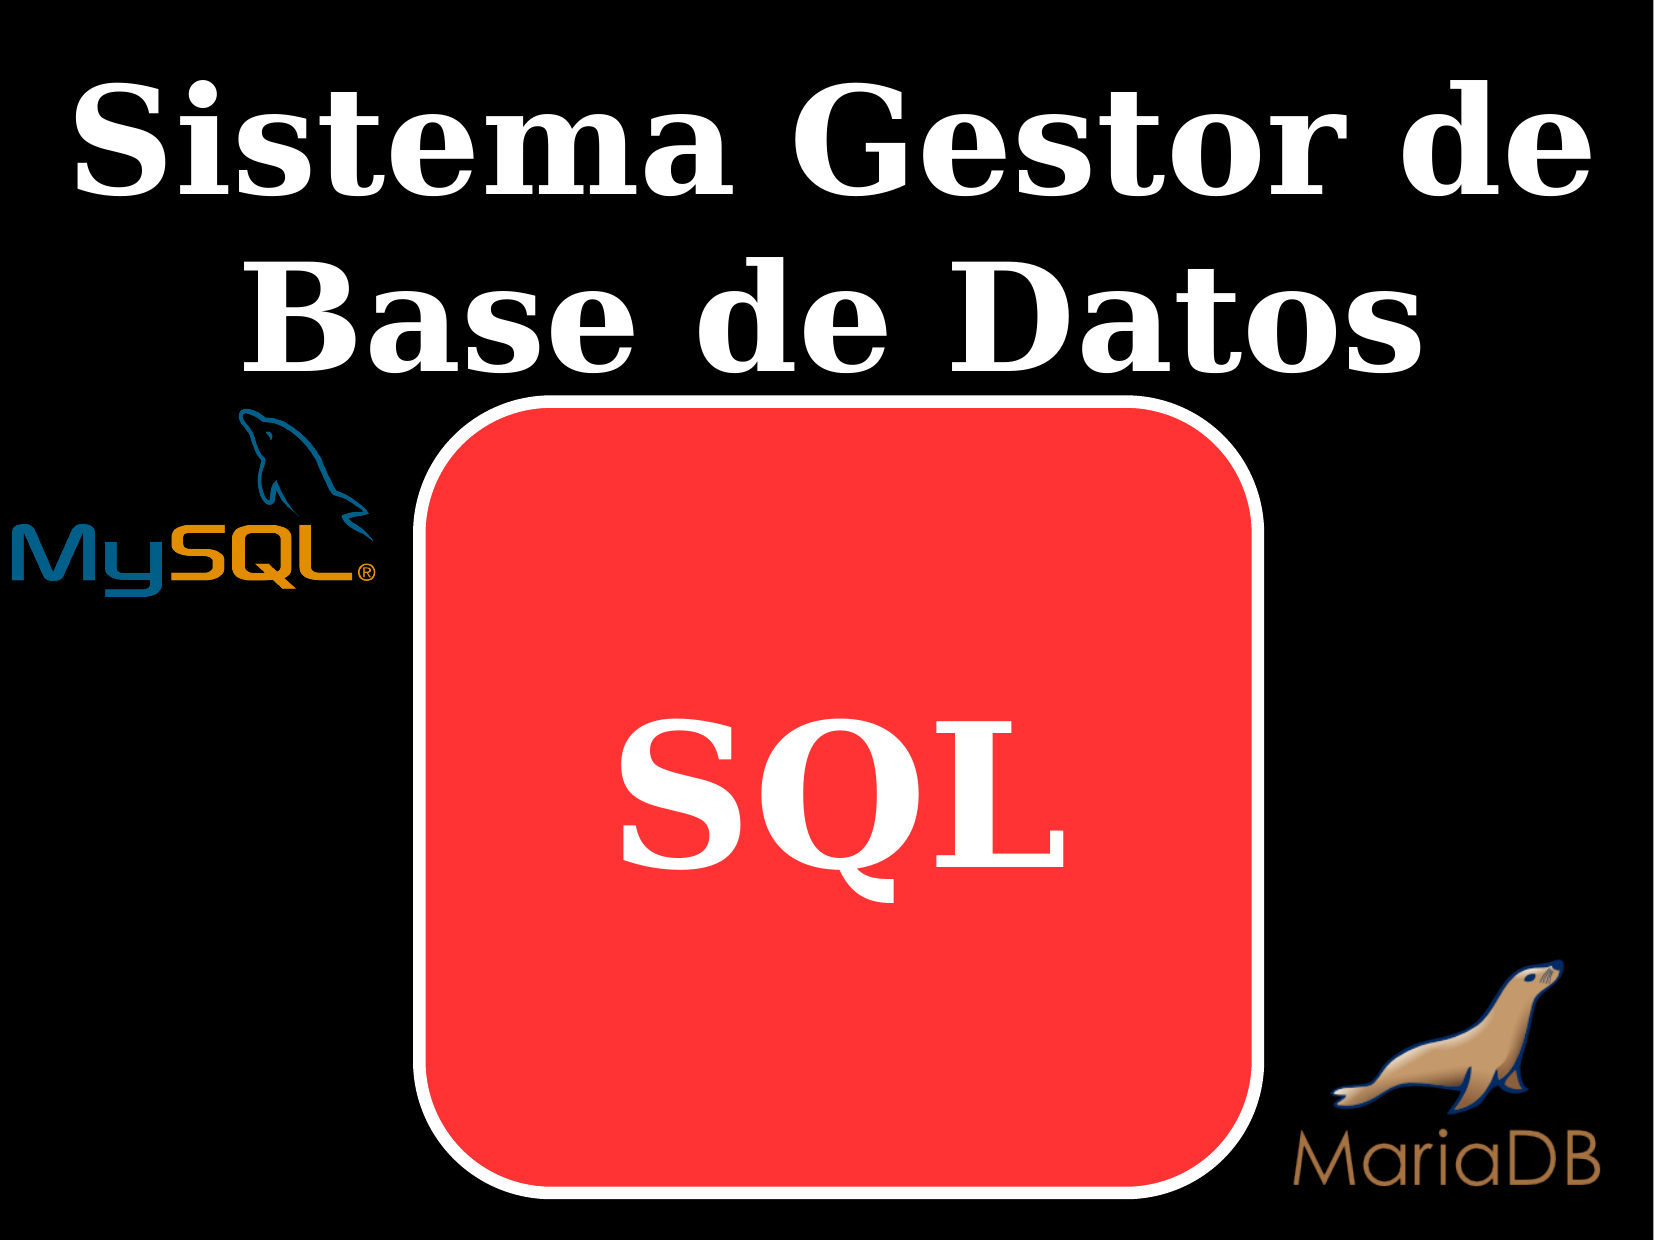

Sistema Gestor de Base de Datos
SQL